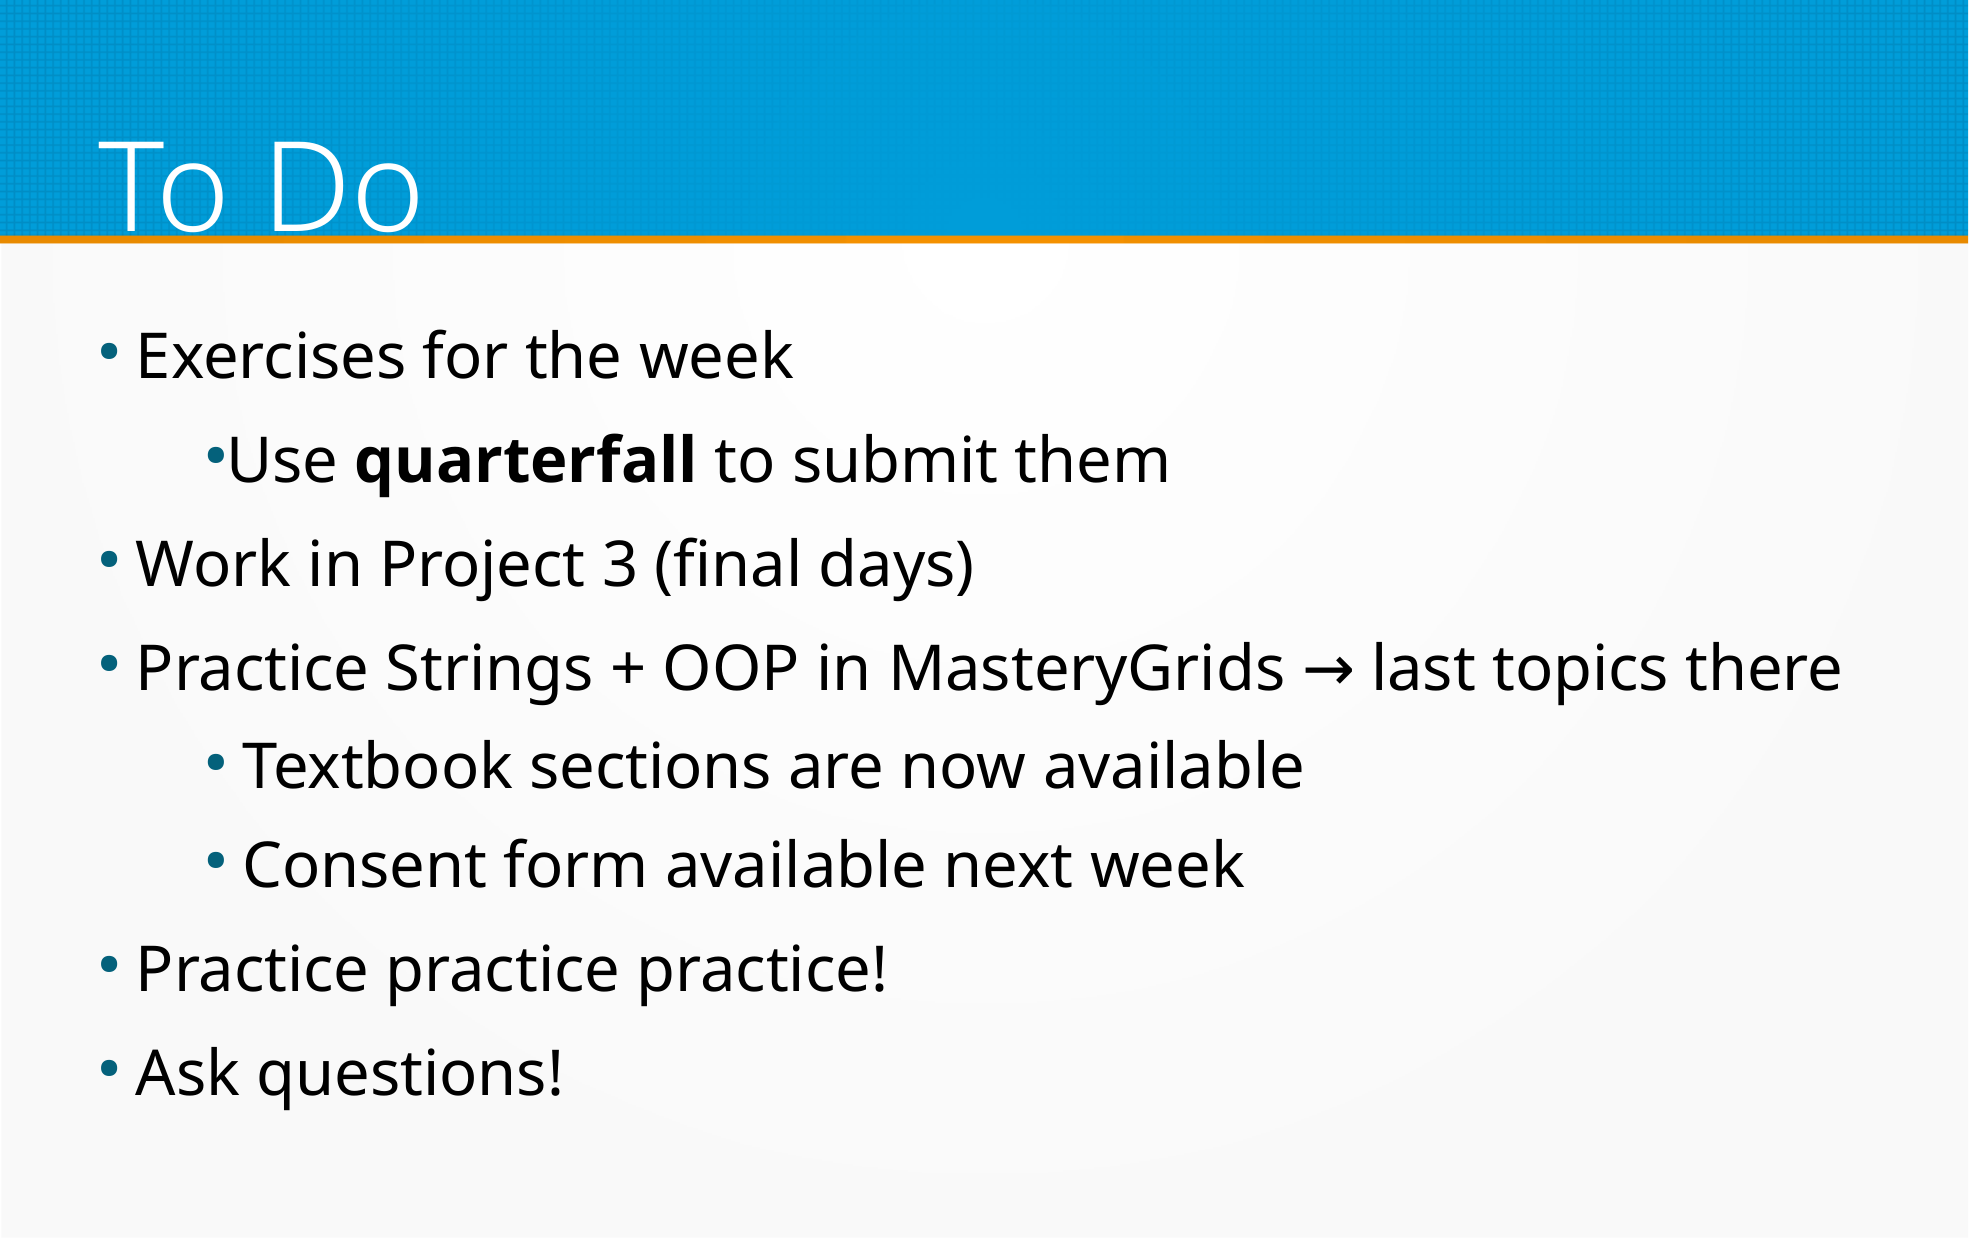

# To Do
 Exercises for the week
Use quarterfall to submit them
 Work in Project 3 (final days)
 Practice Strings + OOP in MasteryGrids → last topics there
 Textbook sections are now available
 Consent form available next week
 Practice practice practice!
 Ask questions!